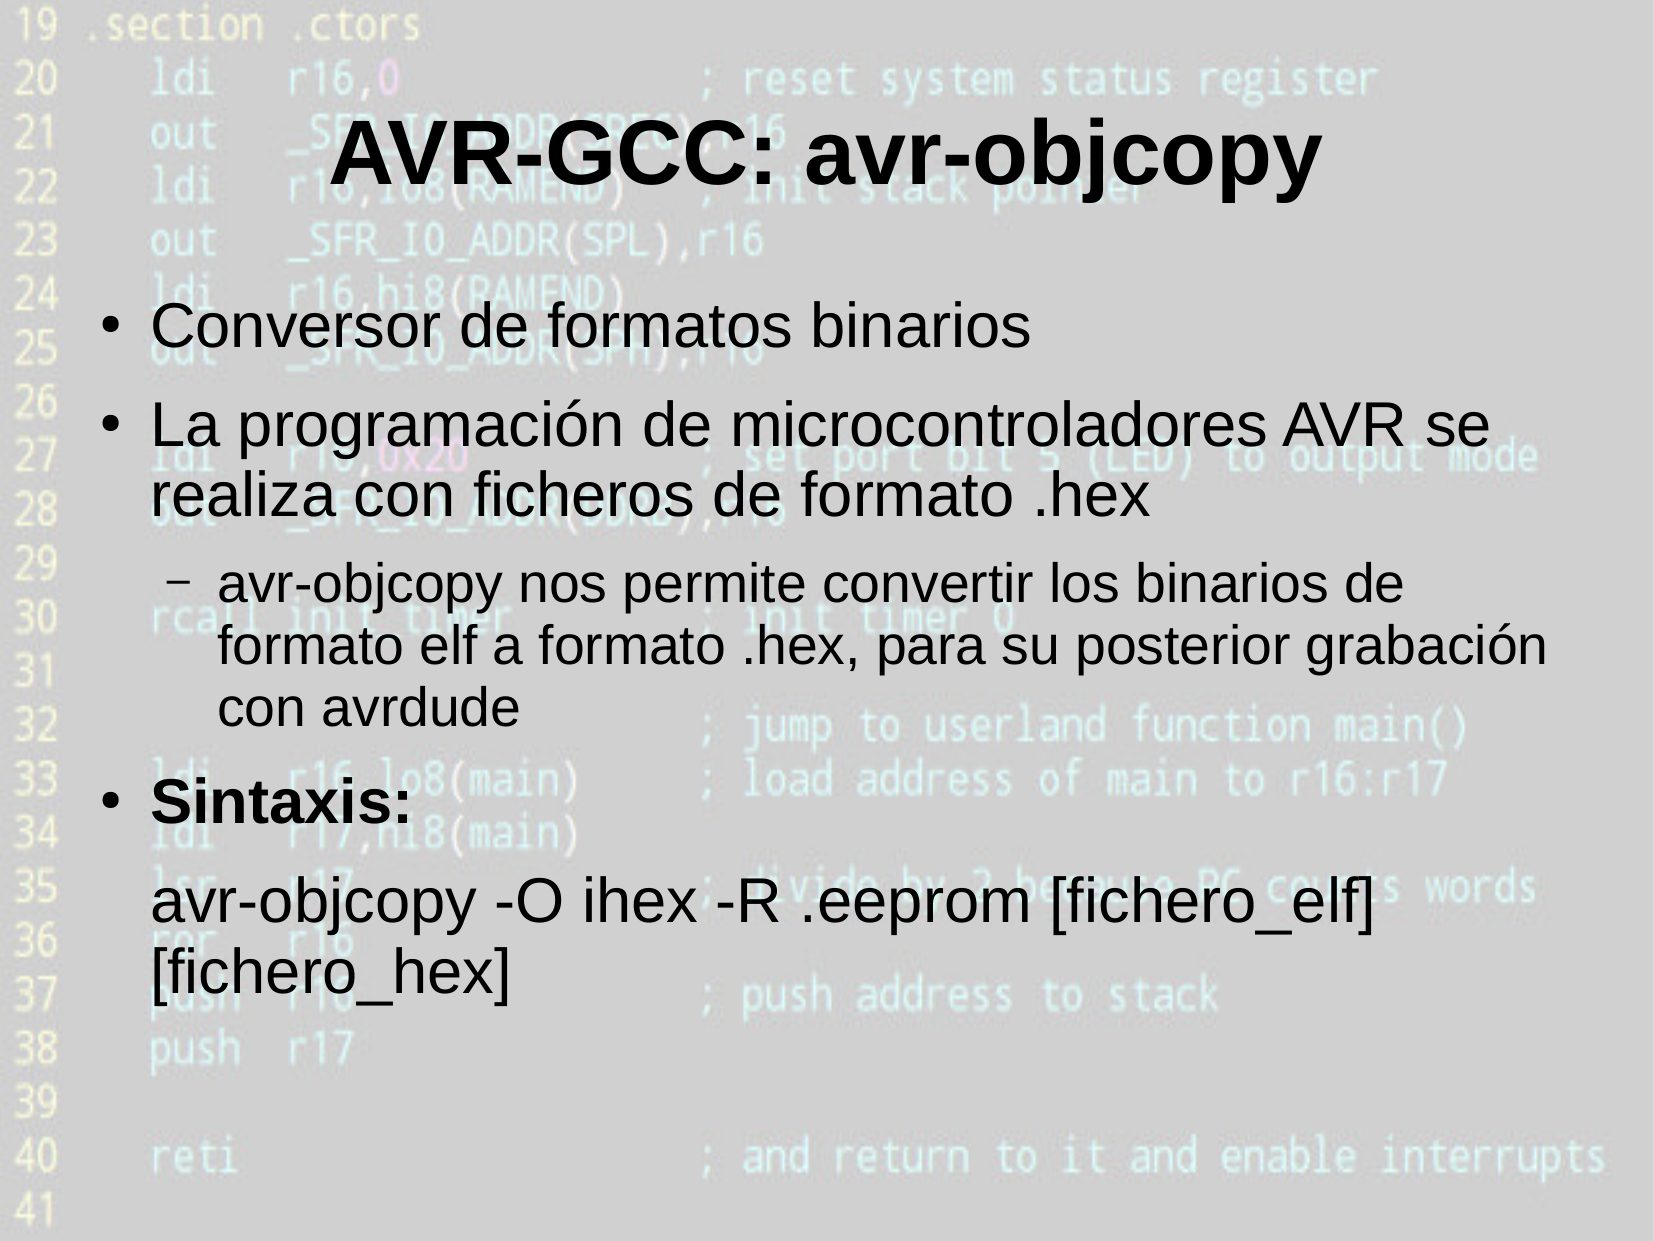

# AVR-GCC: avr-objcopy
Conversor de formatos binarios
La programación de microcontroladores AVR se realiza con ficheros de formato .hex
avr-objcopy nos permite convertir los binarios de formato elf a formato .hex, para su posterior grabación con avrdude
Sintaxis:
avr-objcopy -O ihex -R .eeprom [fichero_elf] [fichero_hex]